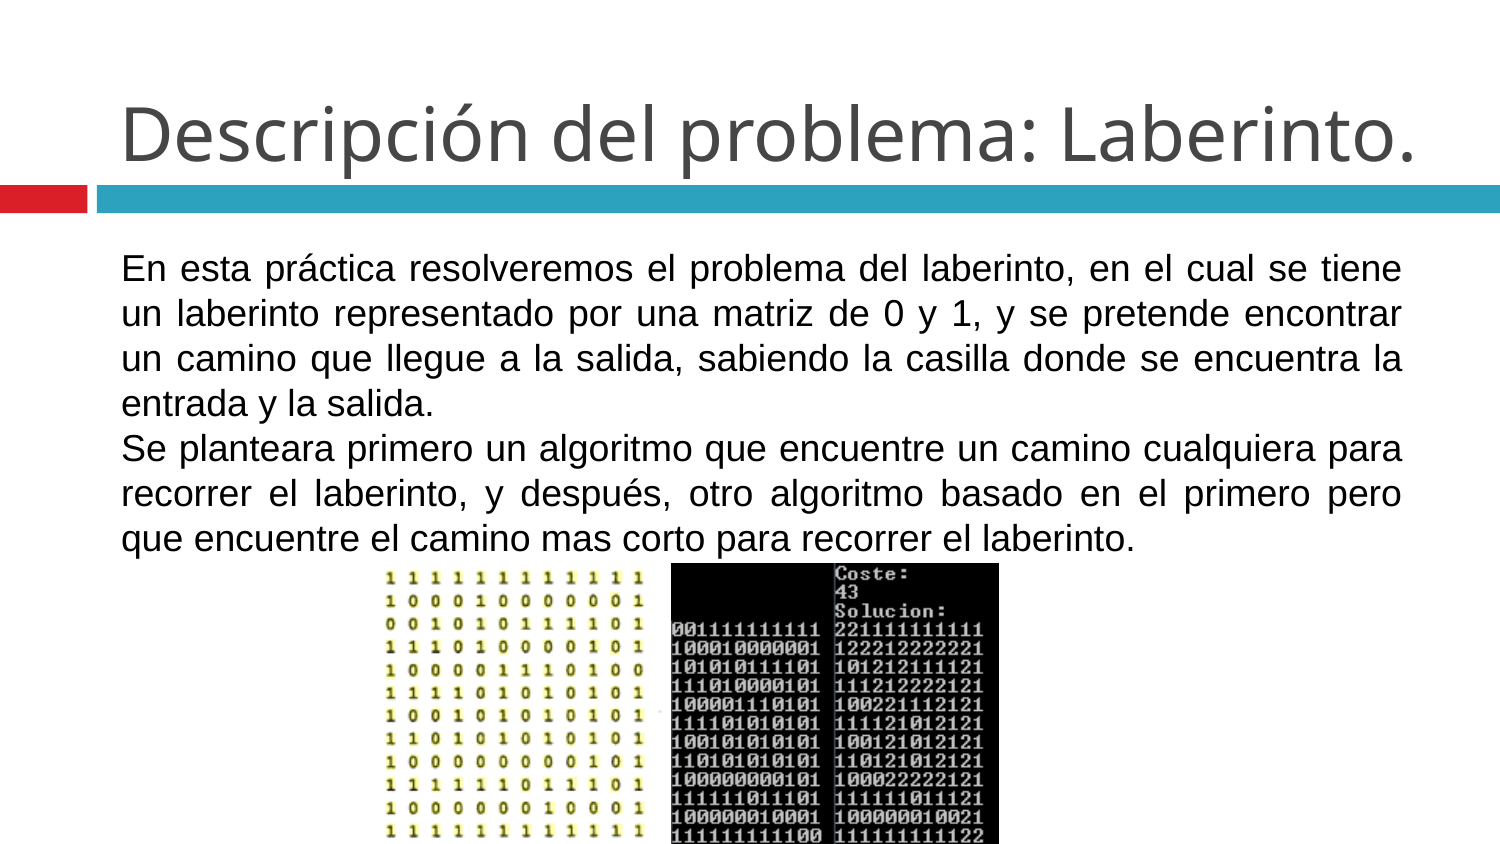

Descripción del problema: Laberinto.
En esta práctica resolveremos el problema del laberinto, en el cual se tiene un laberinto representado por una matriz de 0 y 1, y se pretende encontrar un camino que llegue a la salida, sabiendo la casilla donde se encuentra la entrada y la salida.
Se planteara primero un algoritmo que encuentre un camino cualquiera para recorrer el laberinto, y después, otro algoritmo basado en el primero pero que encuentre el camino mas corto para recorrer el laberinto.